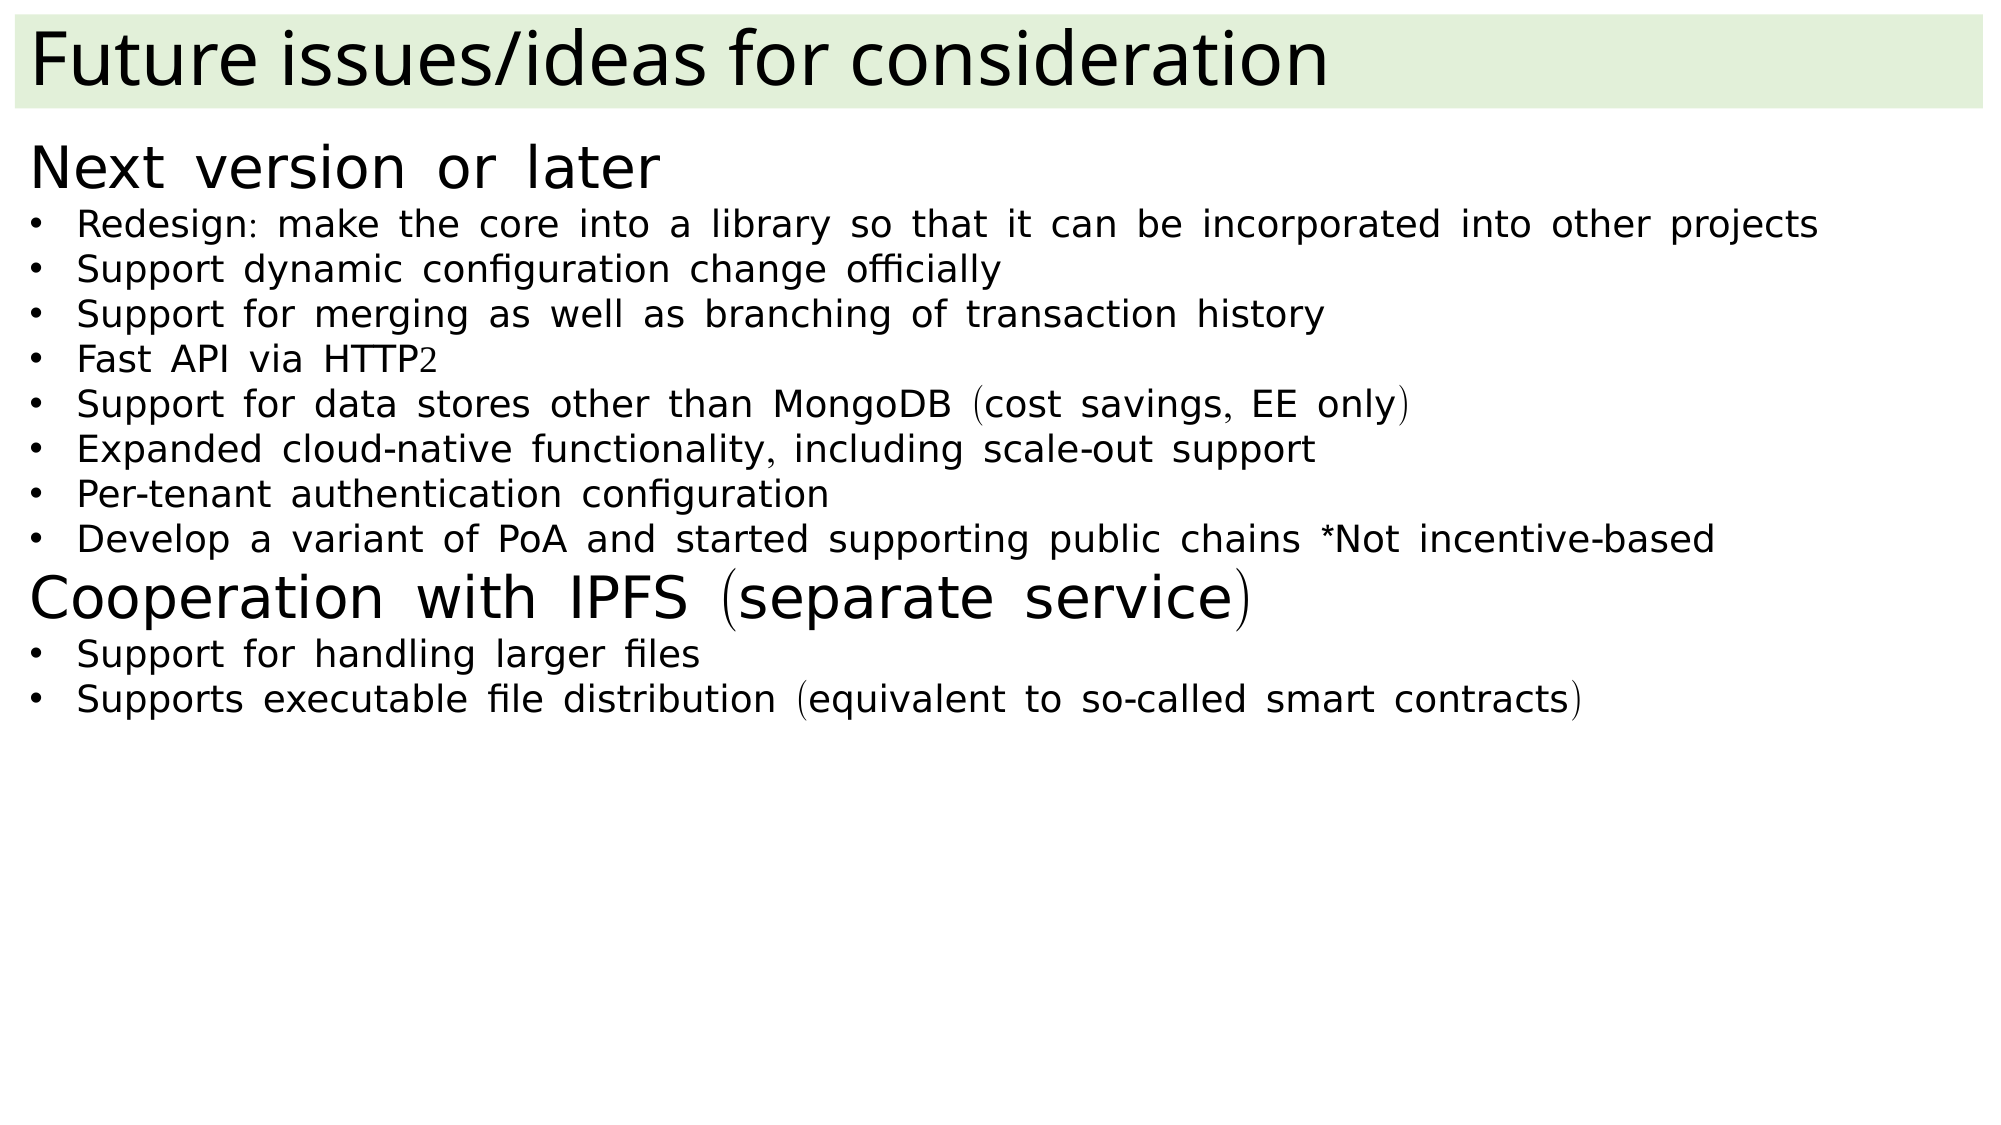

Future issues/ideas for consideration
Next version or later
Redesign: make the core into a library so that it can be incorporated into other projects
Support dynamic configuration change officially
Support for merging as well as branching of transaction history
Fast API via HTTP2
Support for data stores other than MongoDB (cost savings, EE only)
Expanded cloud-native functionality, including scale-out support
Per-tenant authentication configuration
Develop a variant of PoA and started supporting public chains *Not incentive-based
Cooperation with IPFS (separate service)
Support for handling larger files
Supports executable file distribution (equivalent to so-called smart contracts)